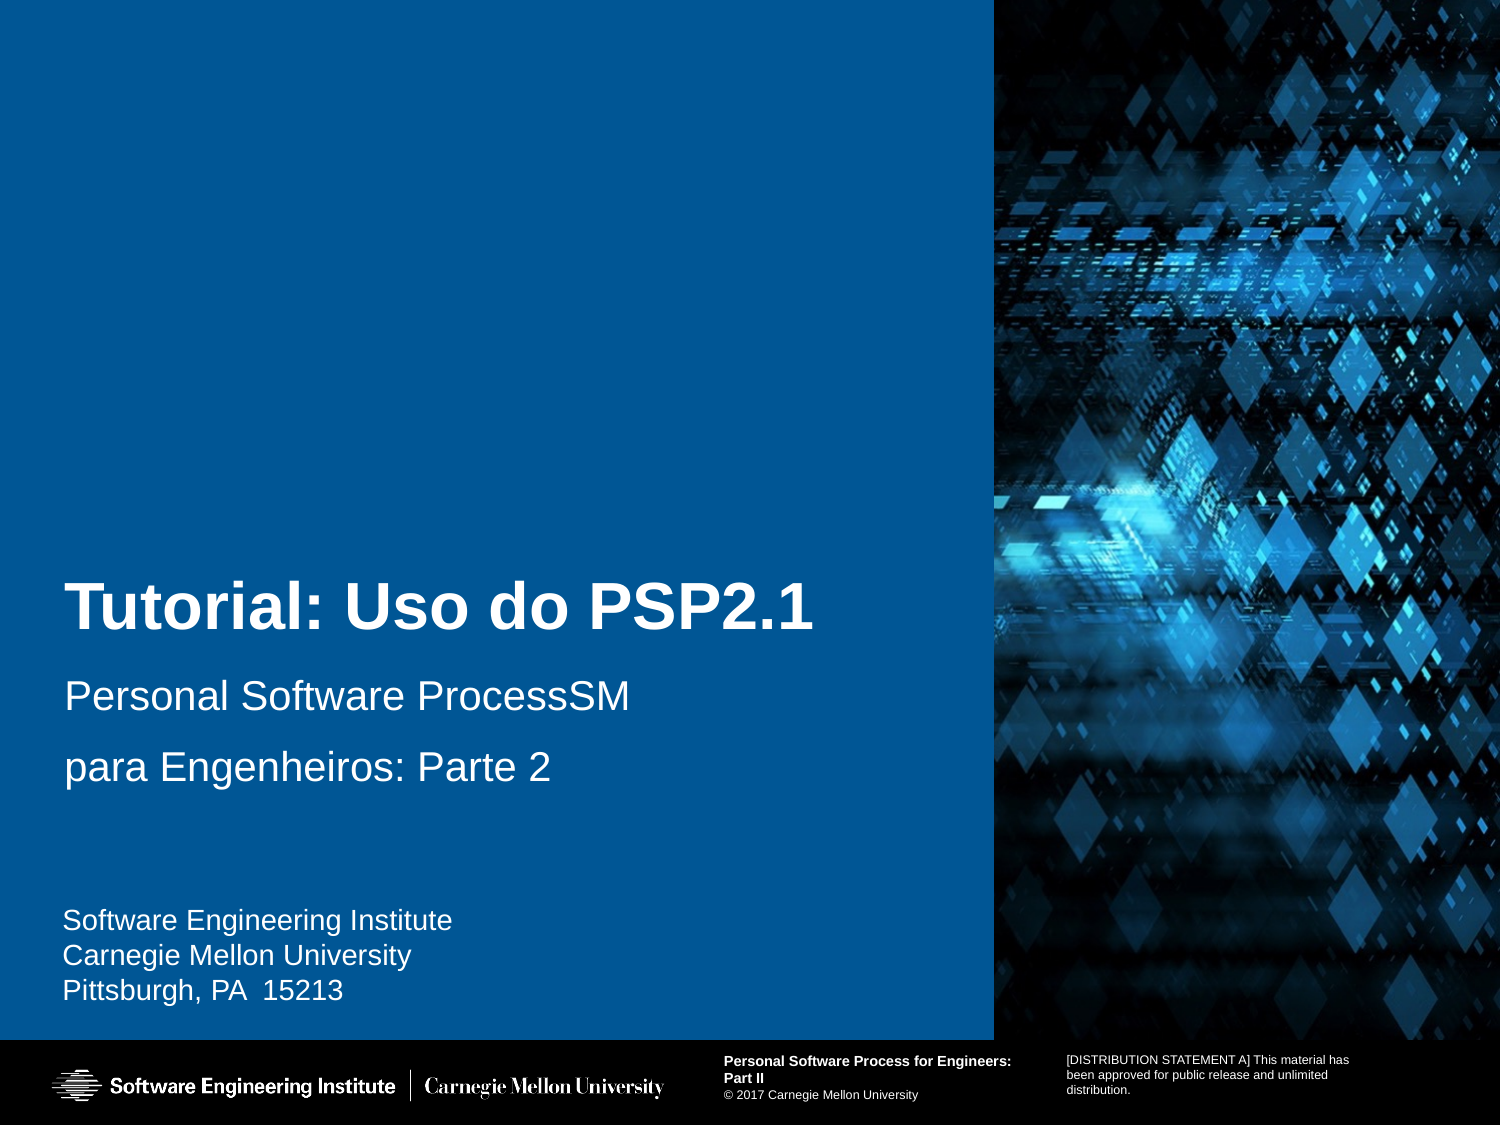

# Tutorial: Uso do PSP2.1
Personal Software ProcessSM
para Engenheiros: Parte 2